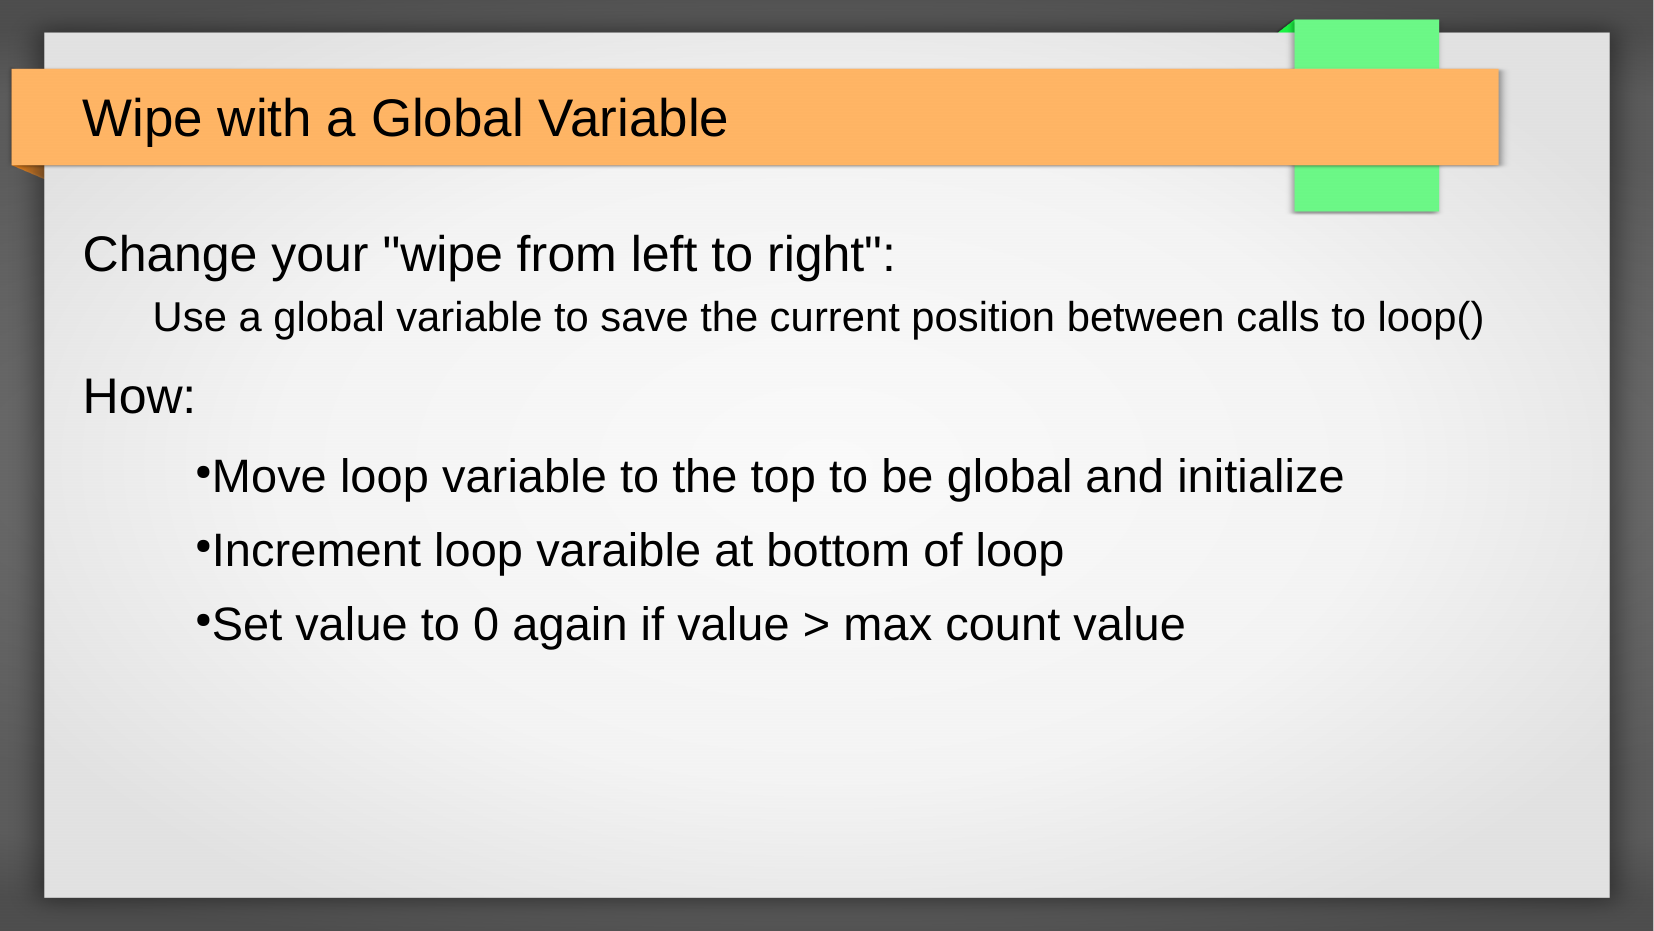

# Wipe with a Global Variable
Change your "wipe from left to right":
 Use a global variable to save the current position between calls to loop()
How:
Move loop variable to the top to be global and initialize
Increment loop varaible at bottom of loop
Set value to 0 again if value > max count value